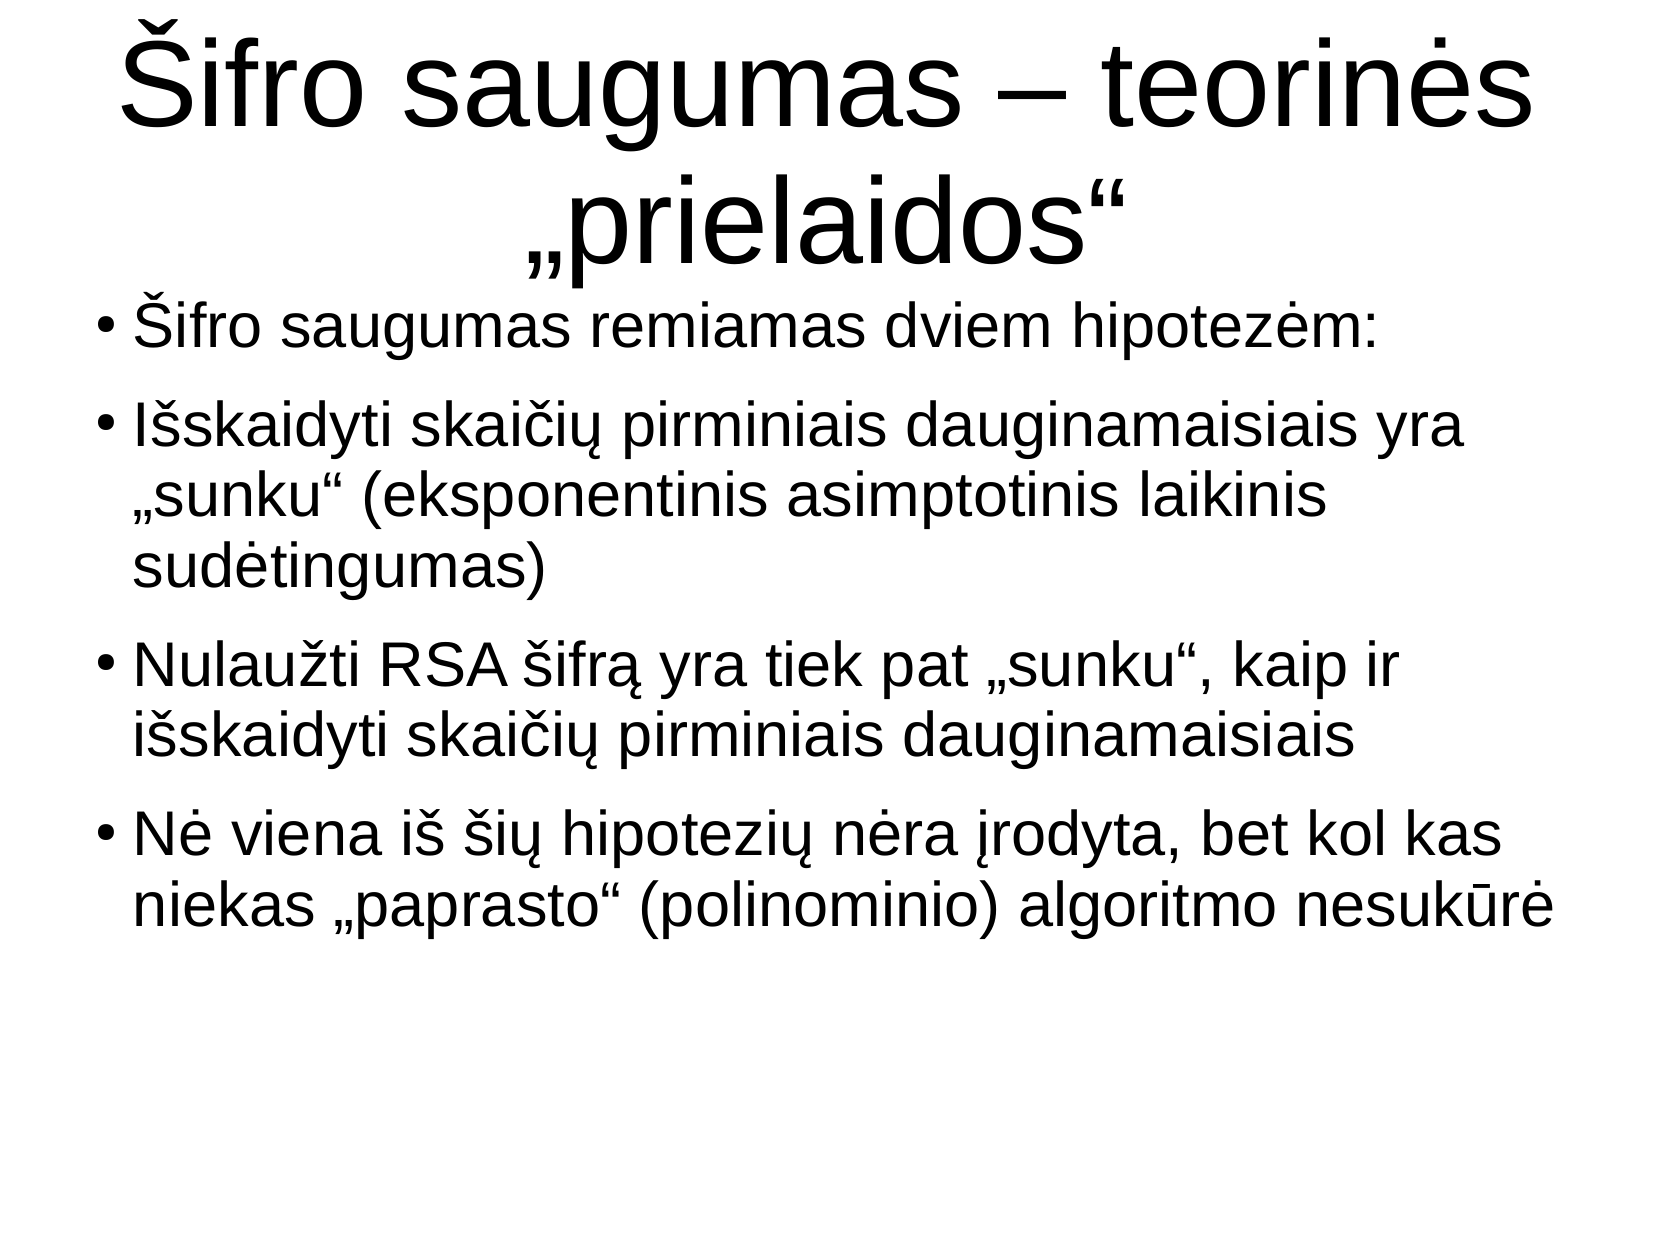

# Šifro saugumas – teorinės „prielaidos“
Šifro saugumas remiamas dviem hipotezėm:
Išskaidyti skaičių pirminiais dauginamaisiais yra „sunku“ (eksponentinis asimptotinis laikinis sudėtingumas)
Nulaužti RSA šifrą yra tiek pat „sunku“, kaip ir išskaidyti skaičių pirminiais dauginamaisiais
Nė viena iš šių hipotezių nėra įrodyta, bet kol kas niekas „paprasto“ (polinominio) algoritmo nesukūrė